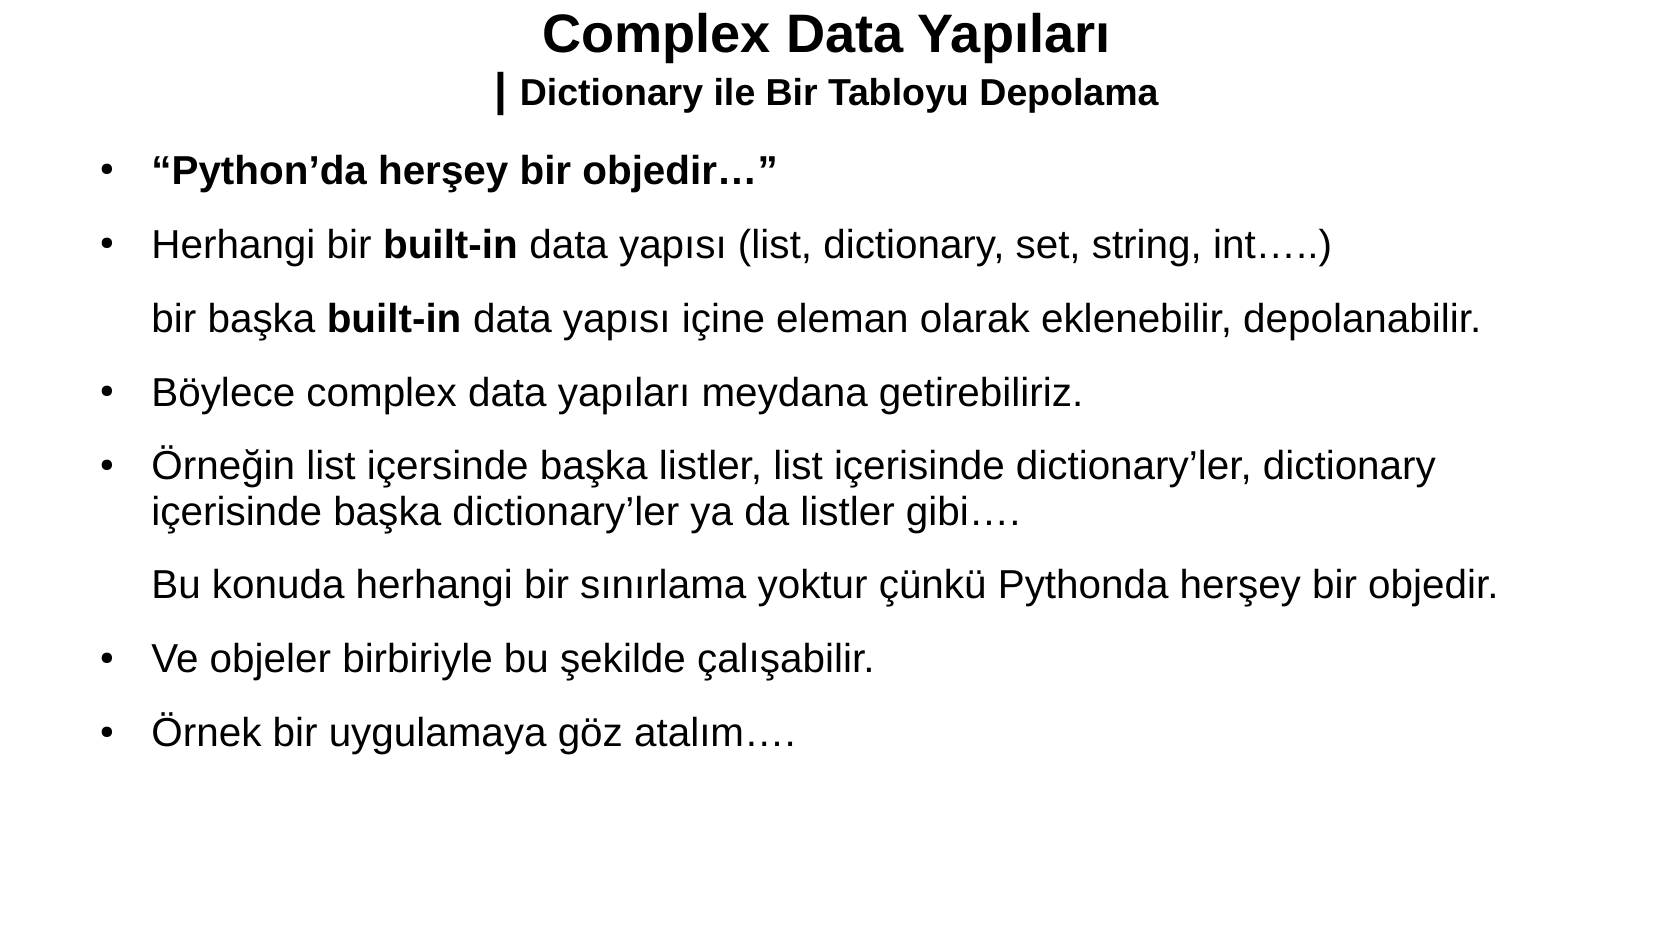

# Complex Data Yapıları | Dictionary ile Bir Tabloyu Depolama
“Python’da herşey bir objedir…”
Herhangi bir built-in data yapısı (list, dictionary, set, string, int…..)
bir başka built-in data yapısı içine eleman olarak eklenebilir, depolanabilir.
Böylece complex data yapıları meydana getirebiliriz.
Örneğin list içersinde başka listler, list içerisinde dictionary’ler, dictionary içerisinde başka dictionary’ler ya da listler gibi….
Bu konuda herhangi bir sınırlama yoktur çünkü Pythonda herşey bir objedir.
Ve objeler birbiriyle bu şekilde çalışabilir.
Örnek bir uygulamaya göz atalım….